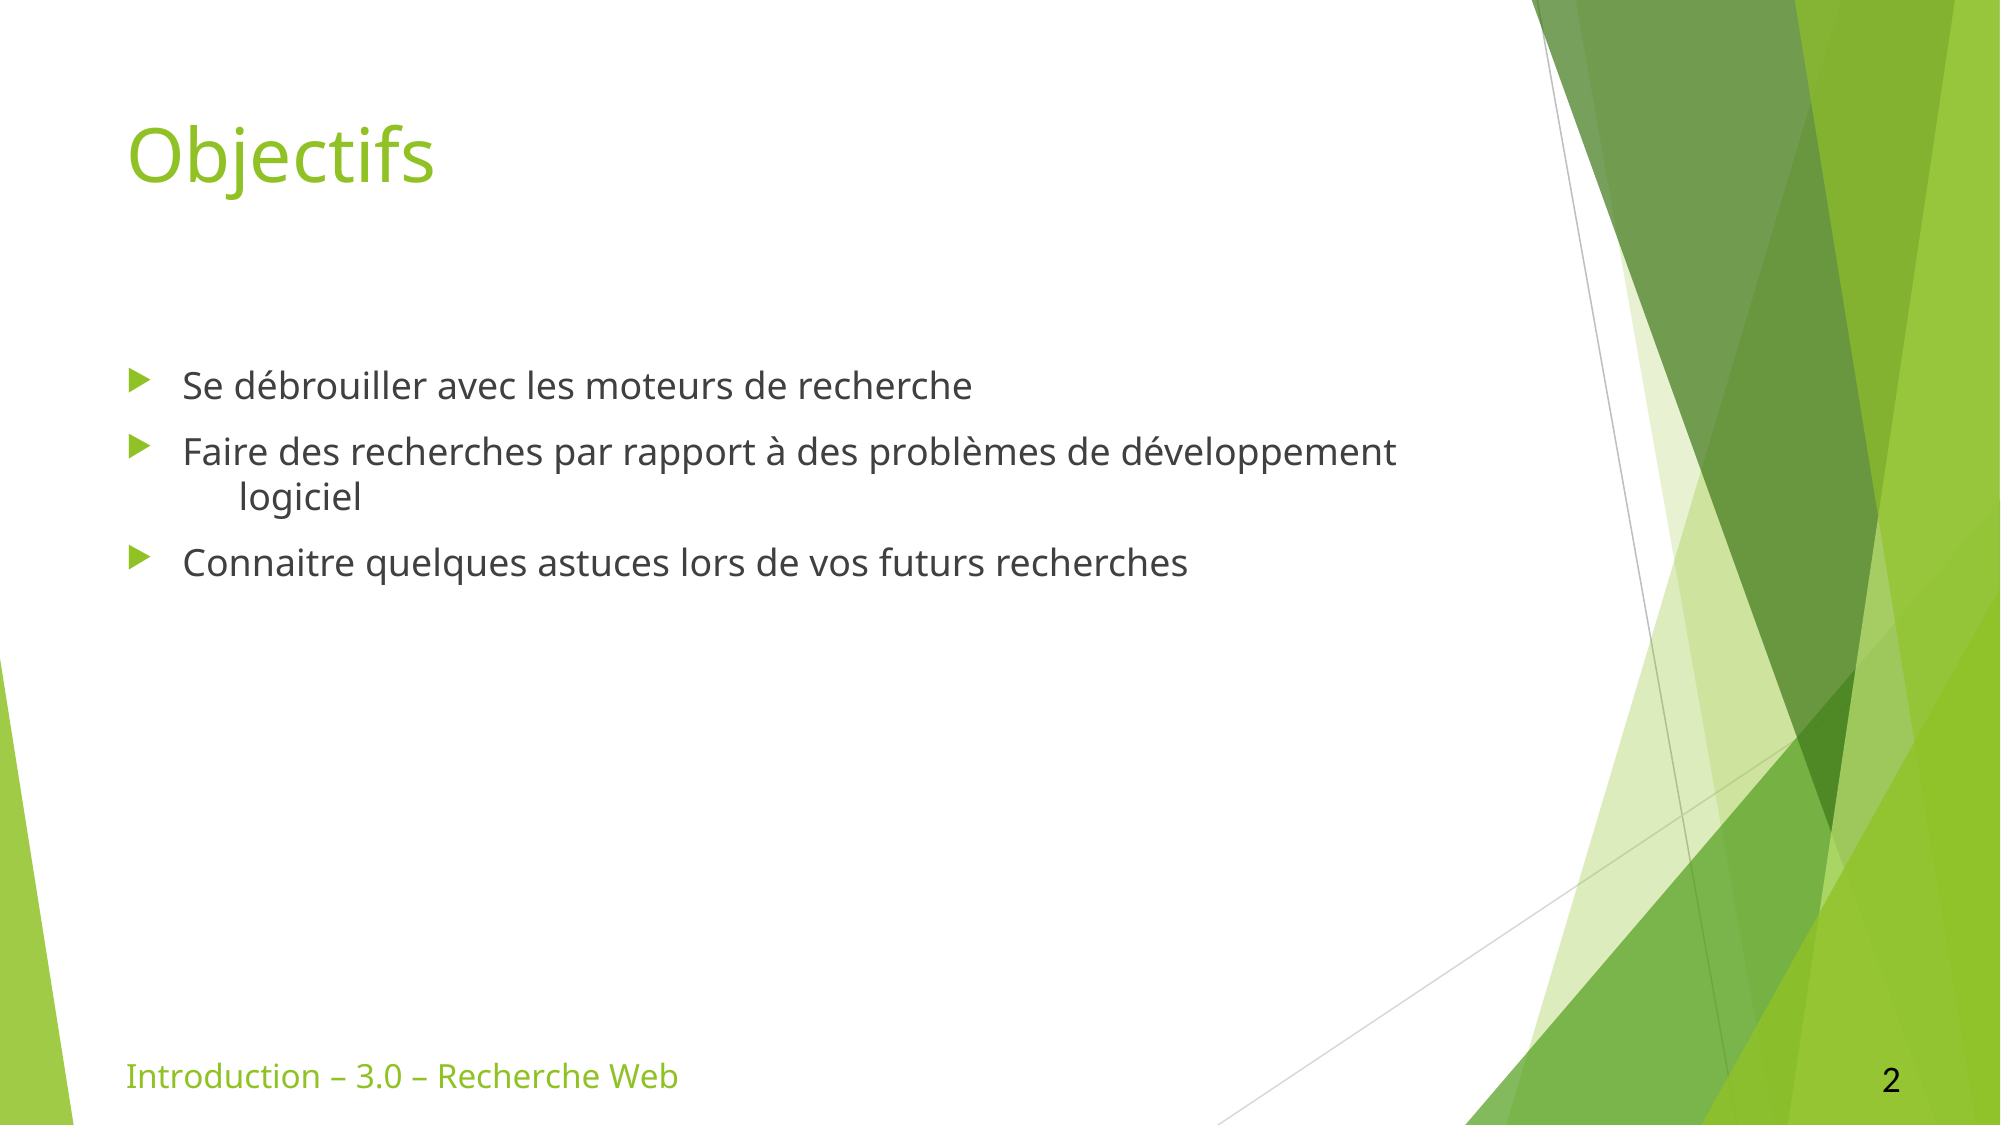

# Objectifs
Se débrouiller avec les moteurs de recherche
Faire des recherches par rapport à des problèmes de développement logiciel
Connaitre quelques astuces lors de vos futurs recherches
Introduction – 3.0 – Recherche Web